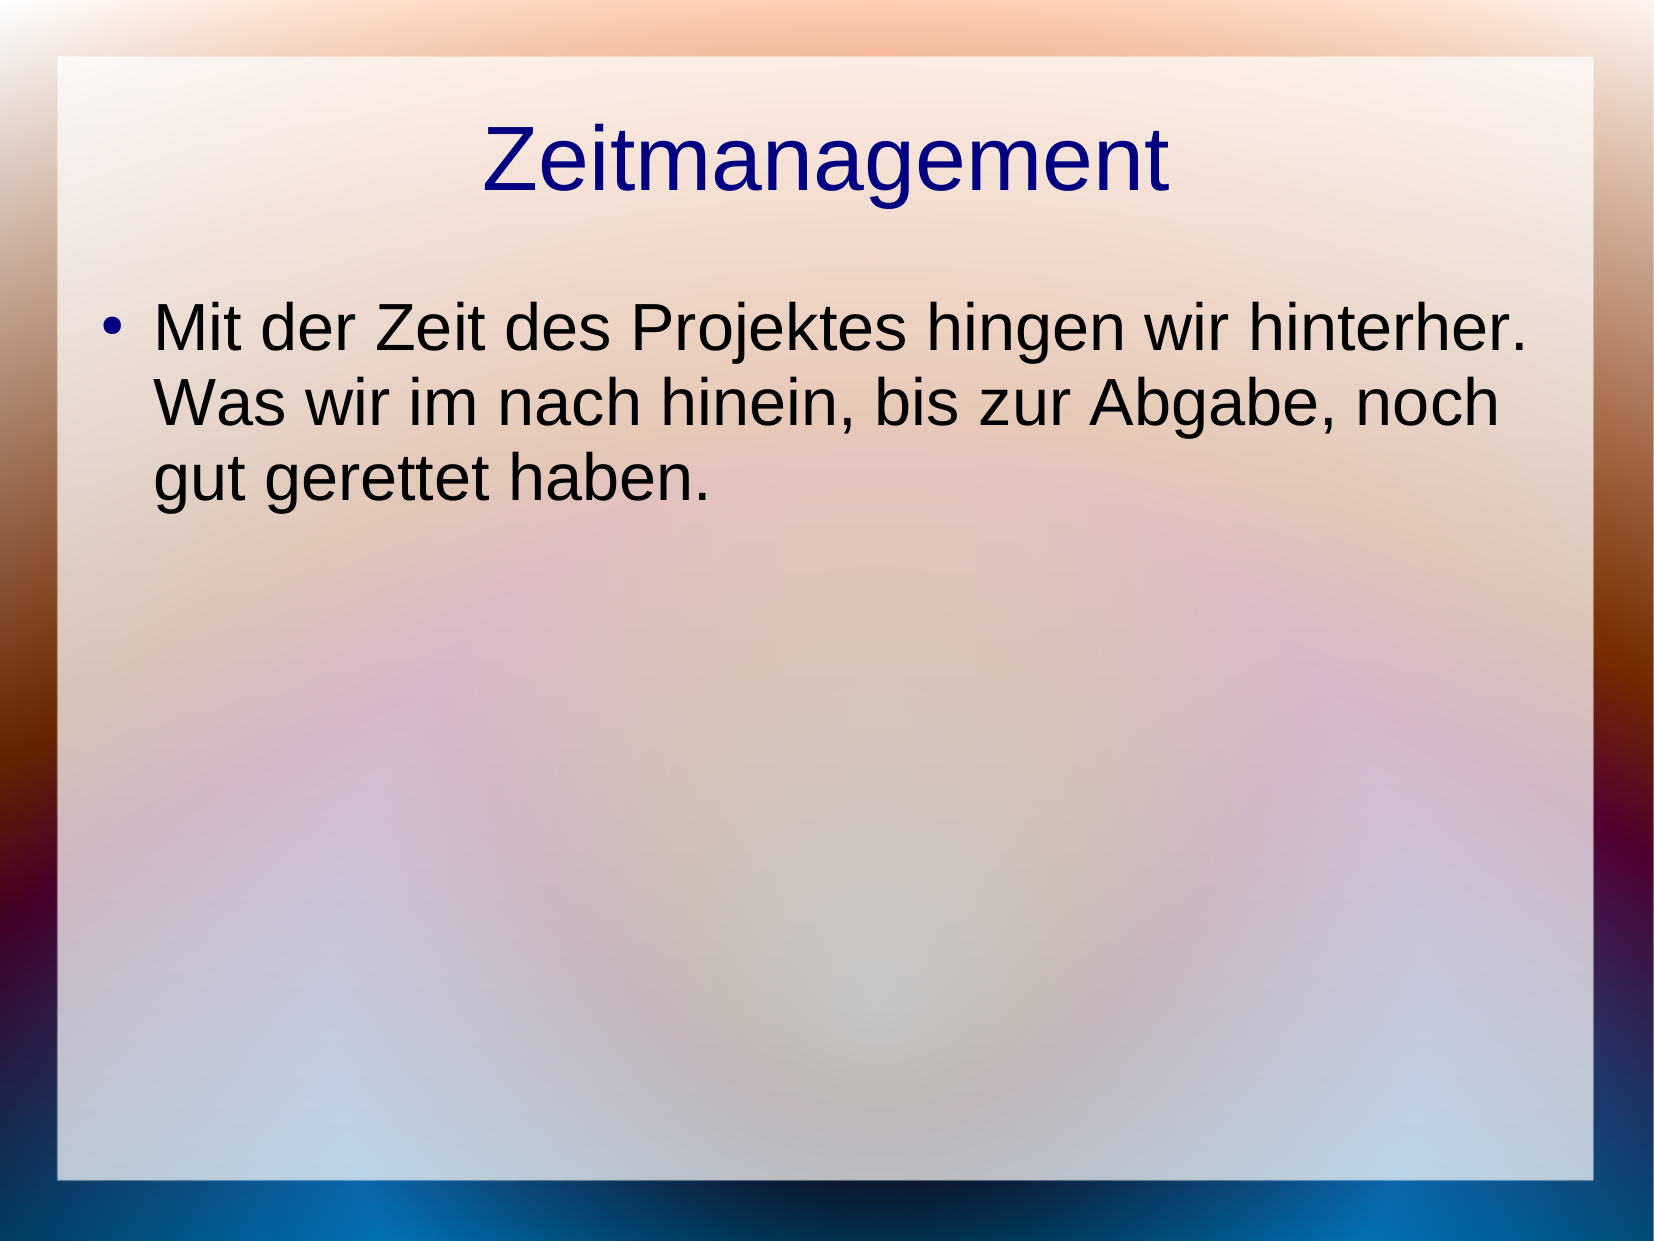

# Zeitmanagement
Mit der Zeit des Projektes hingen wir hinterher. Was wir im nach hinein, bis zur Abgabe, noch gut gerettet haben.